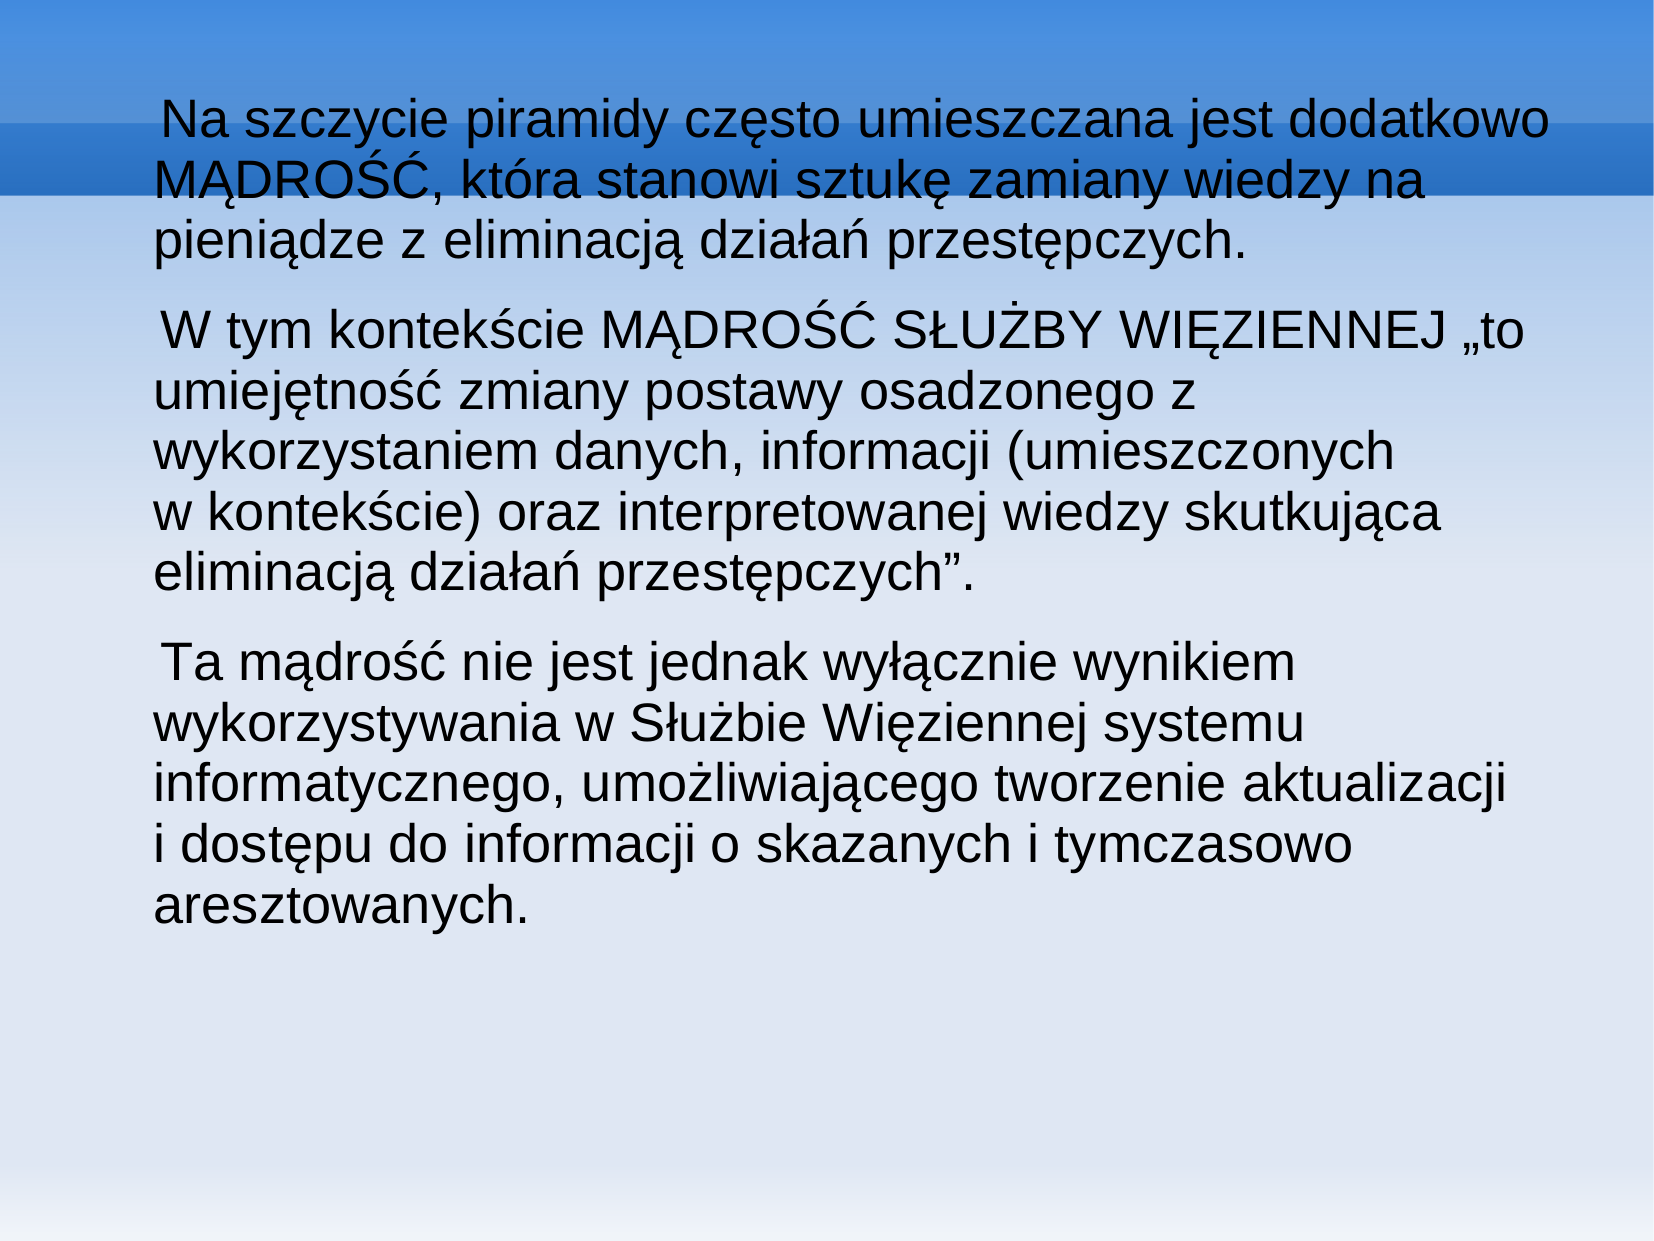

#
 Na szczycie piramidy często umieszczana jest dodatkowo MĄDROŚĆ, która stanowi sztukę zamiany wiedzy na pieniądze z eliminacją działań przestępczych.
 W tym kontekście MĄDROŚĆ SŁUŻBY WIĘZIENNEJ „to umiejętność zmiany postawy osadzonego z wykorzystaniem danych, informacji (umieszczonych
w kontekście) oraz interpretowanej wiedzy skutkująca eliminacją działań przestępczych”.
 Ta mądrość nie jest jednak wyłącznie wynikiem wykorzystywania w Służbie Więziennej systemu informatycznego, umożliwiającego tworzenie aktualizacji
i dostępu do informacji o skazanych i tymczasowo aresztowanych.